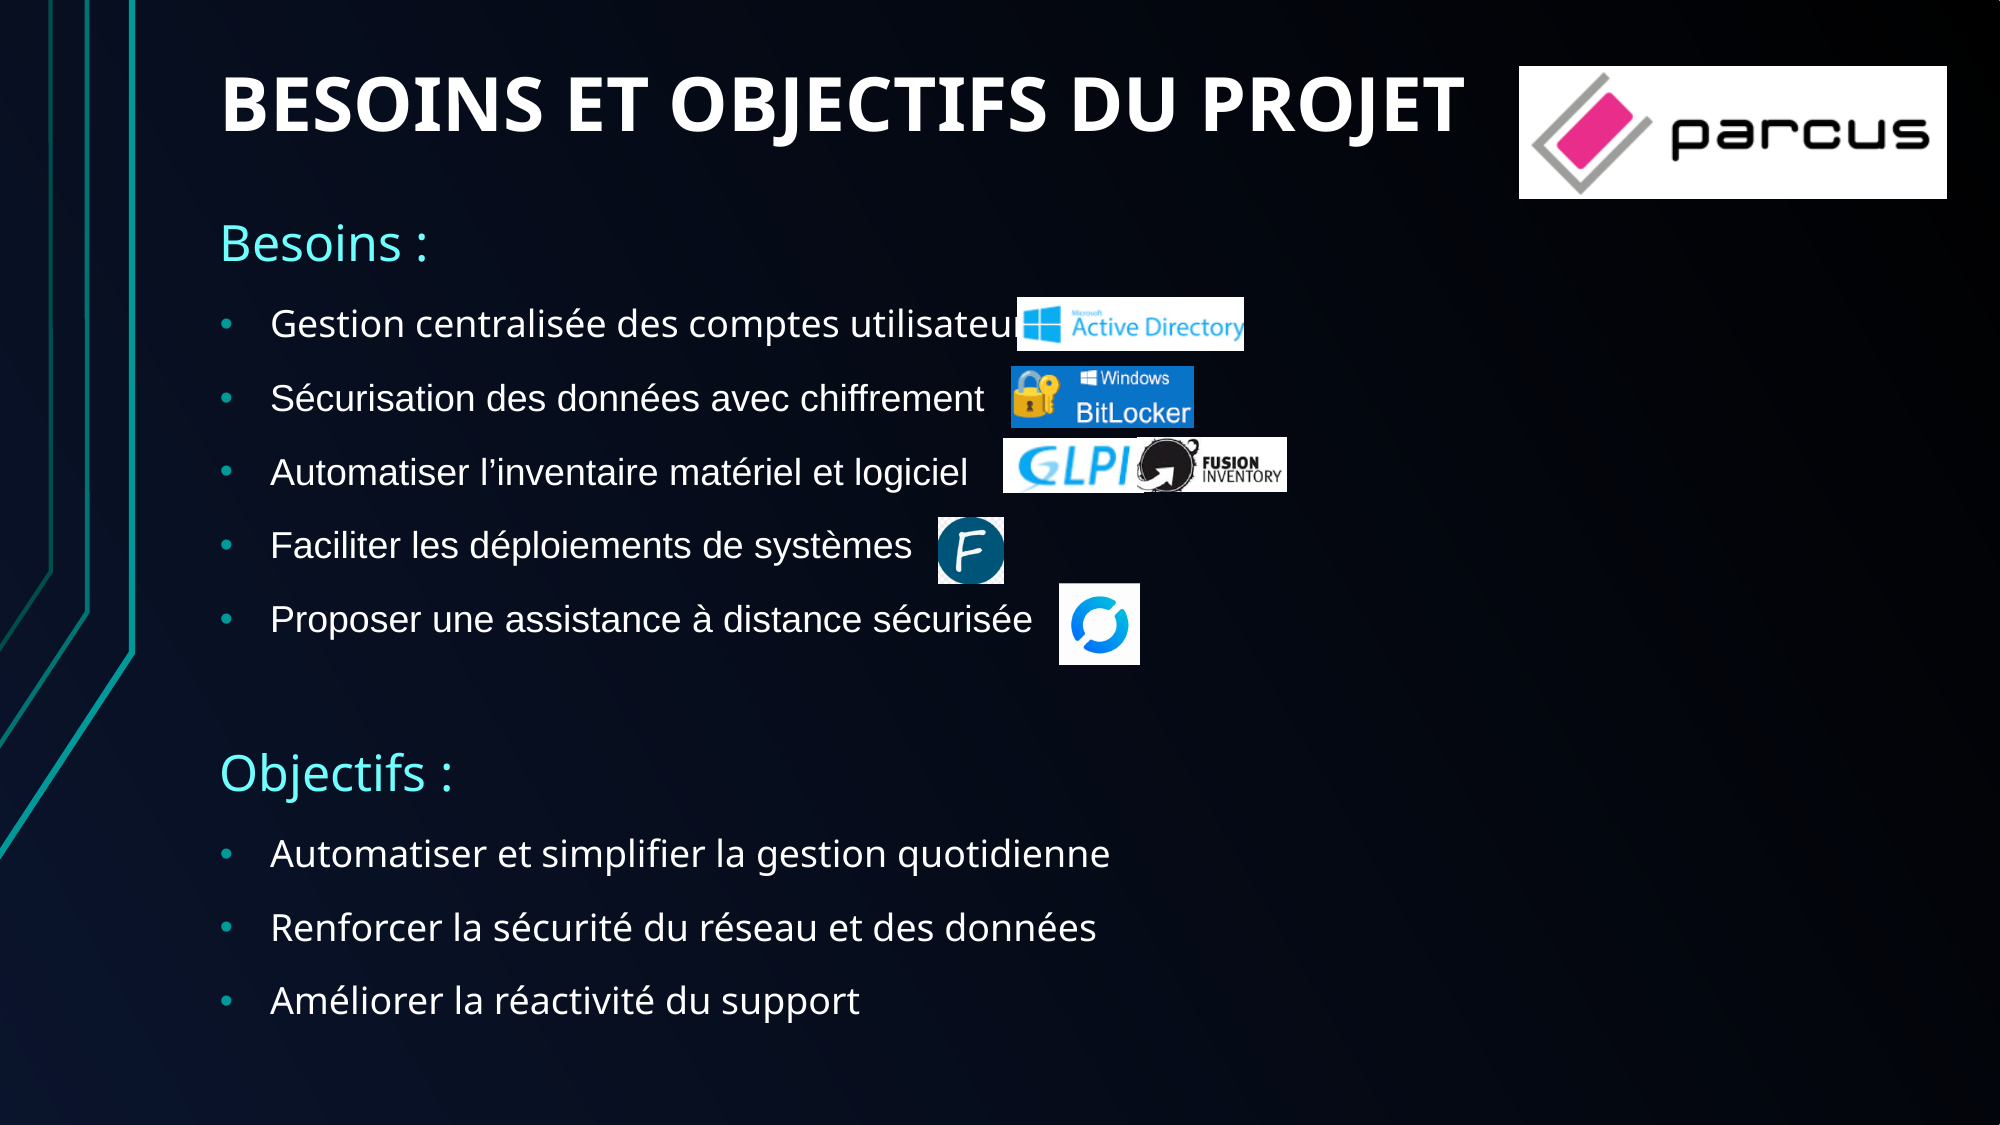

# BESOINS ET OBJECTIFS DU PROJET
Besoins :
Gestion centralisée des comptes utilisateurs
Sécurisation des données avec chiffrement
Automatiser l’inventaire matériel et logiciel
Faciliter les déploiements de systèmes
Proposer une assistance à distance sécurisée
Objectifs :
Automatiser et simplifier la gestion quotidienne
Renforcer la sécurité du réseau et des données
Améliorer la réactivité du support